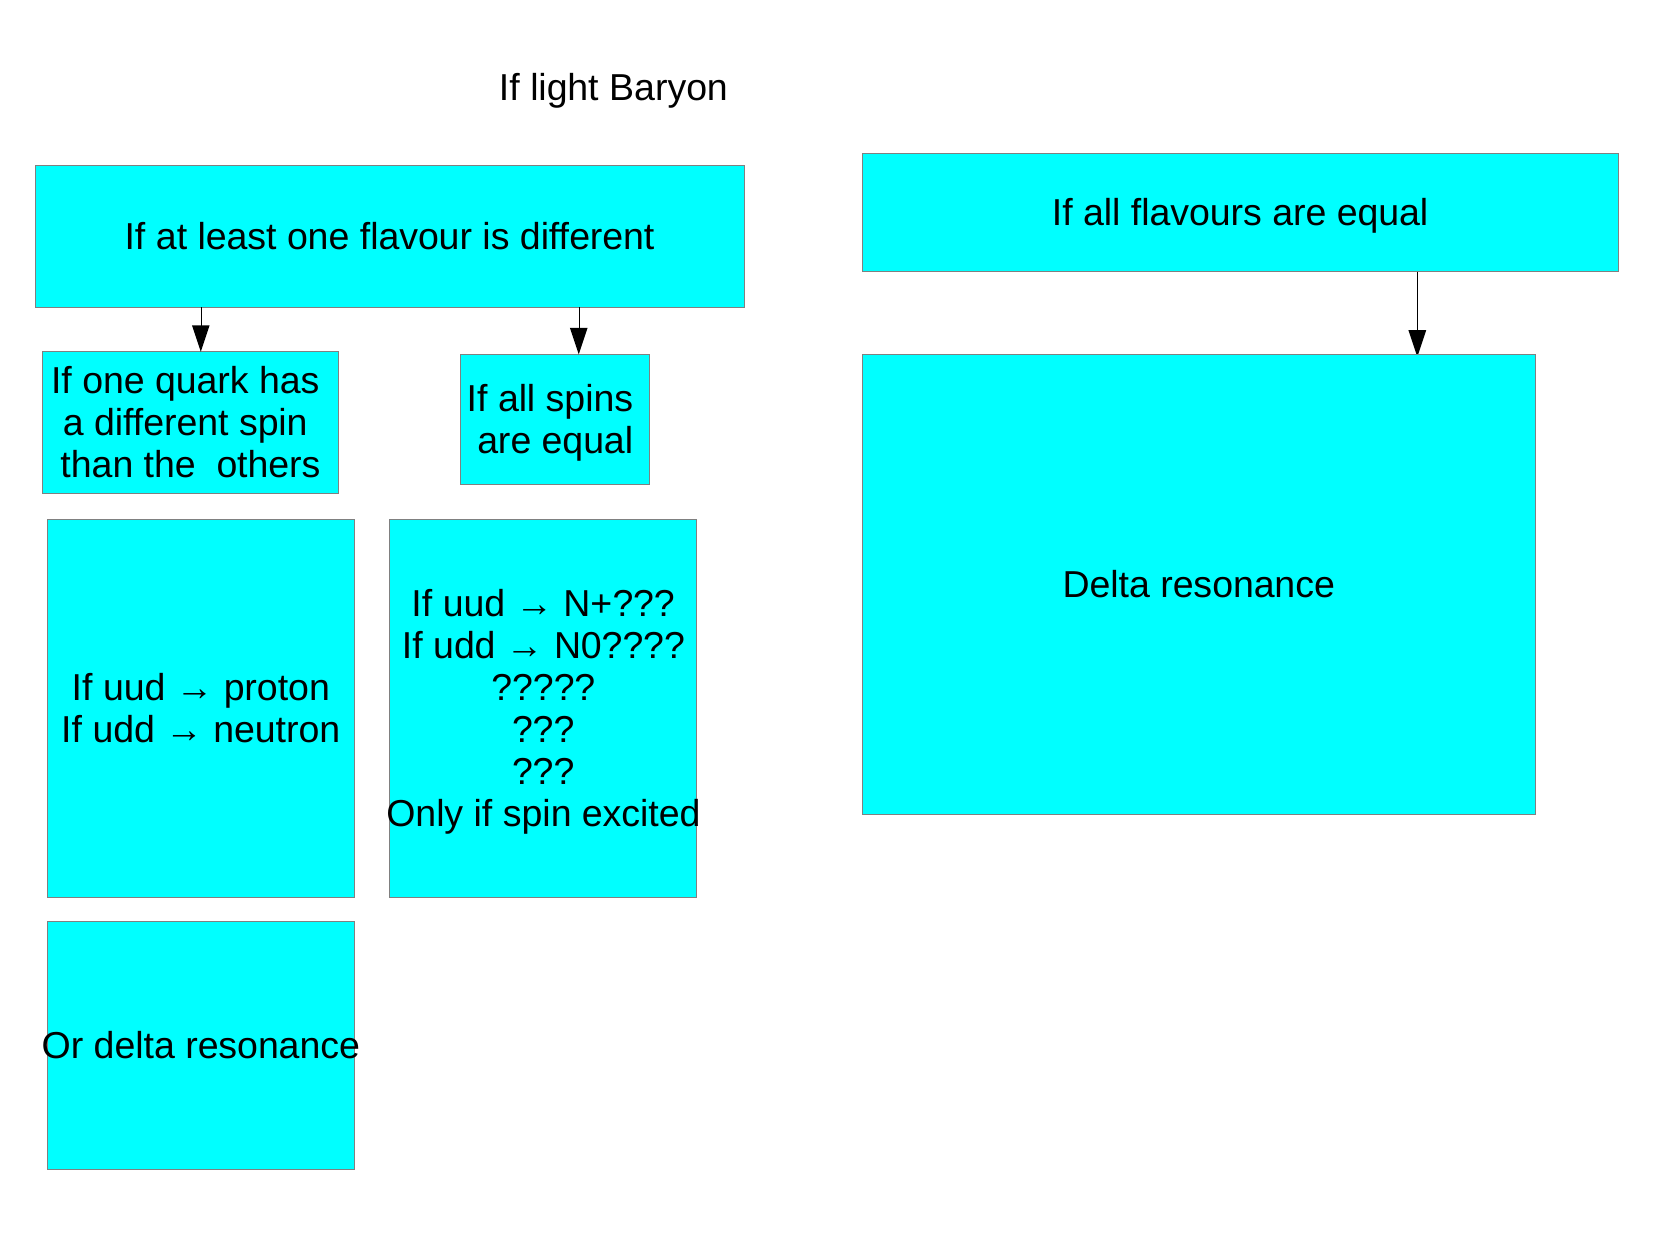

If light Baryon
If all flavours are equal
If at least one flavour is different
If one quark has
a different spin
than the others
If all spins
are equal
Delta resonance
If uud → proton
If udd → neutron
If uud → N+???
If udd → N0????
?????
???
???
Only if spin excited
Or delta resonance